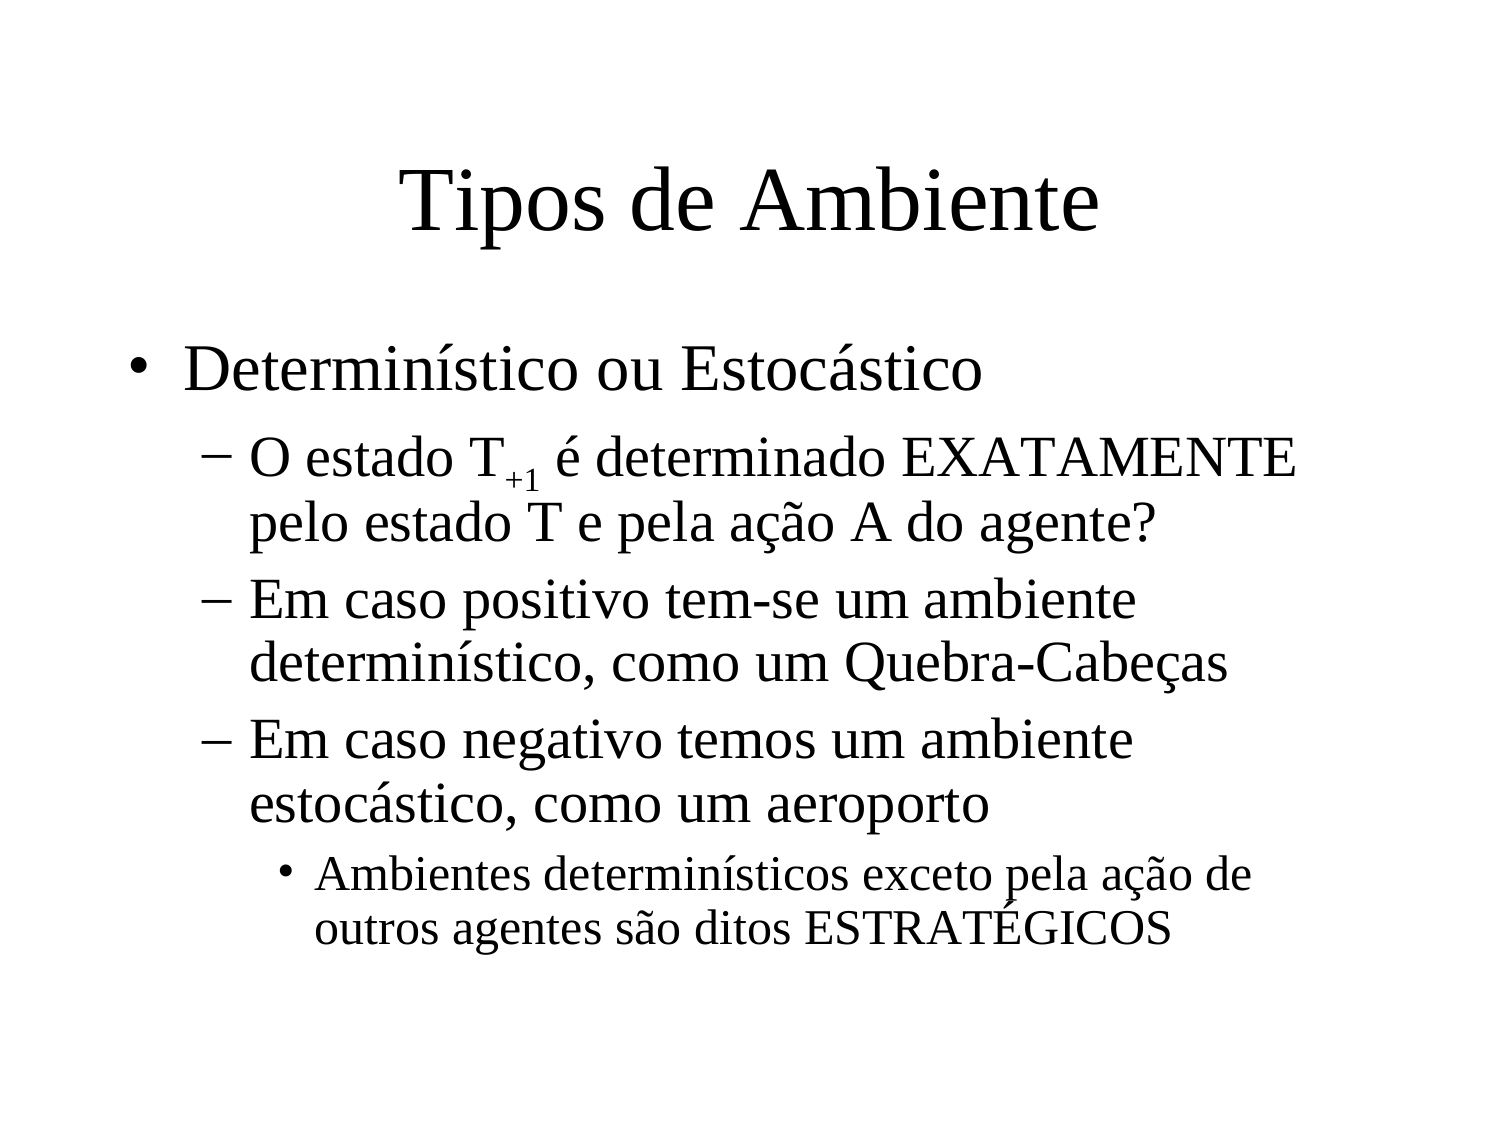

# Tipos de Ambiente
Determinístico ou Estocástico
O estado T+1 é determinado EXATAMENTE pelo estado T e pela ação A do agente?
Em caso positivo tem-se um ambiente determinístico, como um Quebra-Cabeças
Em caso negativo temos um ambiente estocástico, como um aeroporto
Ambientes determinísticos exceto pela ação de outros agentes são ditos ESTRATÉGICOS